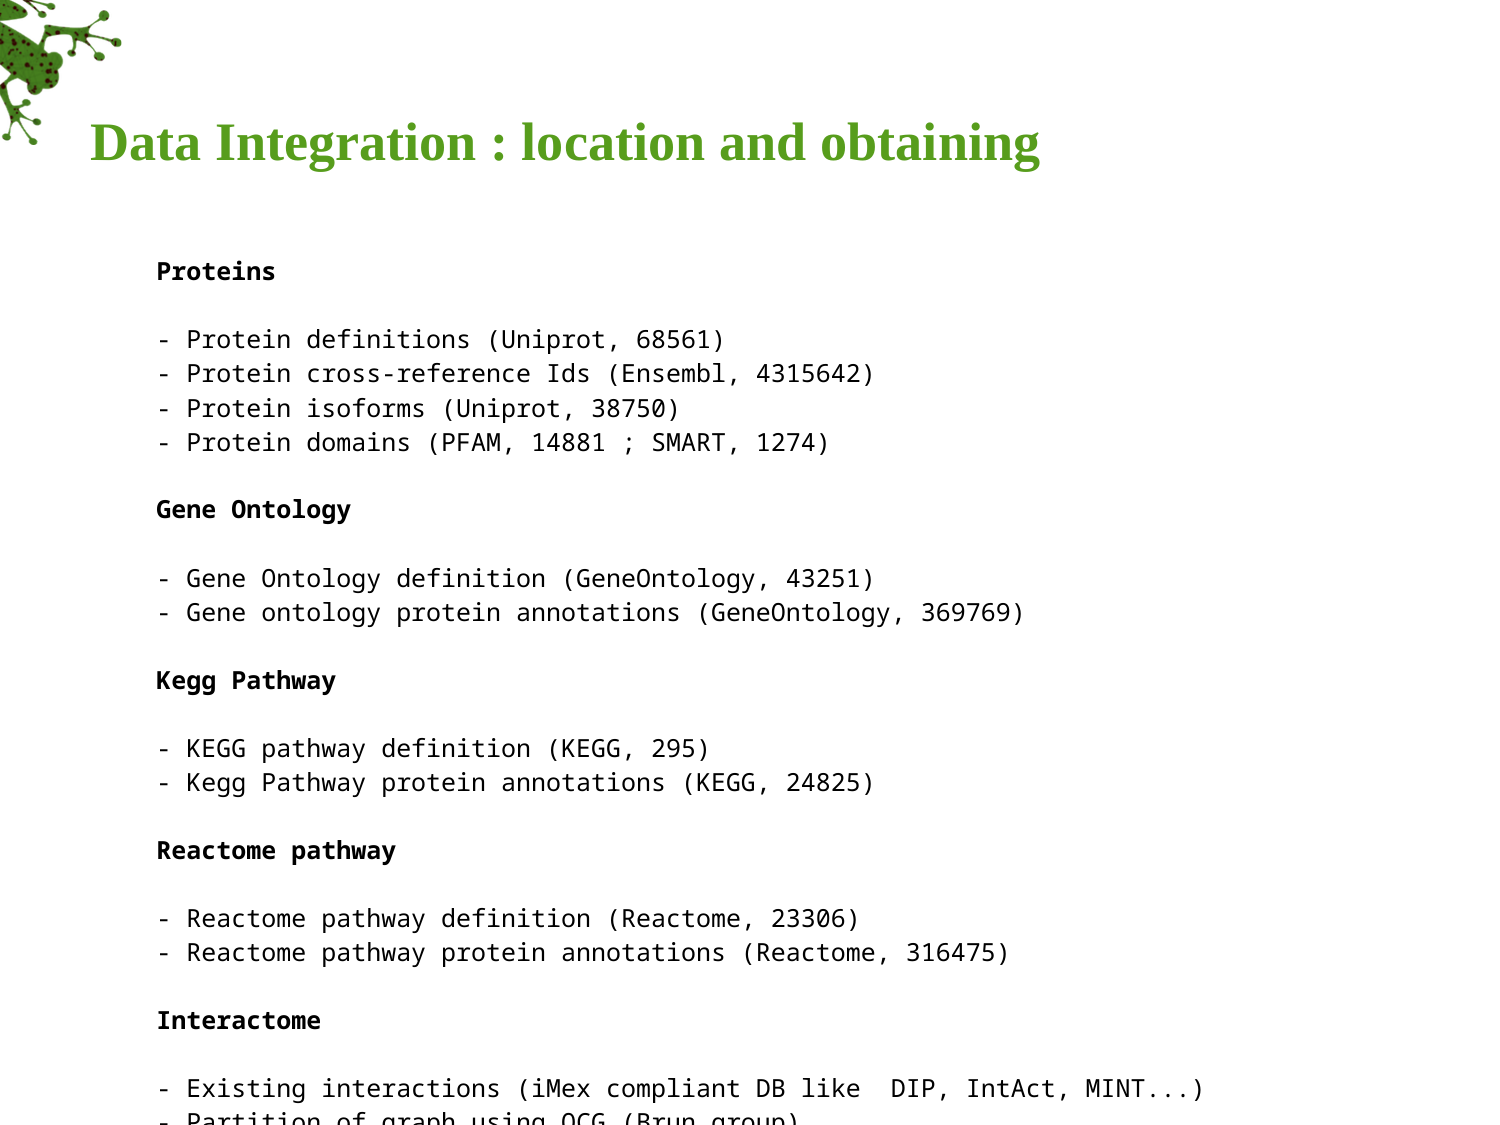

# Data Integration : location and obtaining
Proteins
- Protein definitions (Uniprot, 68561)
- Protein cross-reference Ids (Ensembl, 4315642)
- Protein isoforms (Uniprot, 38750)
- Protein domains (PFAM, 14881 ; SMART, 1274)
Gene Ontology
- Gene Ontology definition (GeneOntology, 43251)
- Gene ontology protein annotations (GeneOntology, 369769)
Kegg Pathway
- KEGG pathway definition (KEGG, 295)
- Kegg Pathway protein annotations (KEGG, 24825)
Reactome pathway
- Reactome pathway definition (Reactome, 23306)
- Reactome pathway protein annotations (Reactome, 316475)
Interactome
- Existing interactions (iMex compliant DB like DIP, IntAct, MINT...)
- Partition of graph using OCG (Brun group)
- Functionnal annotation of partition modules (Brun group)